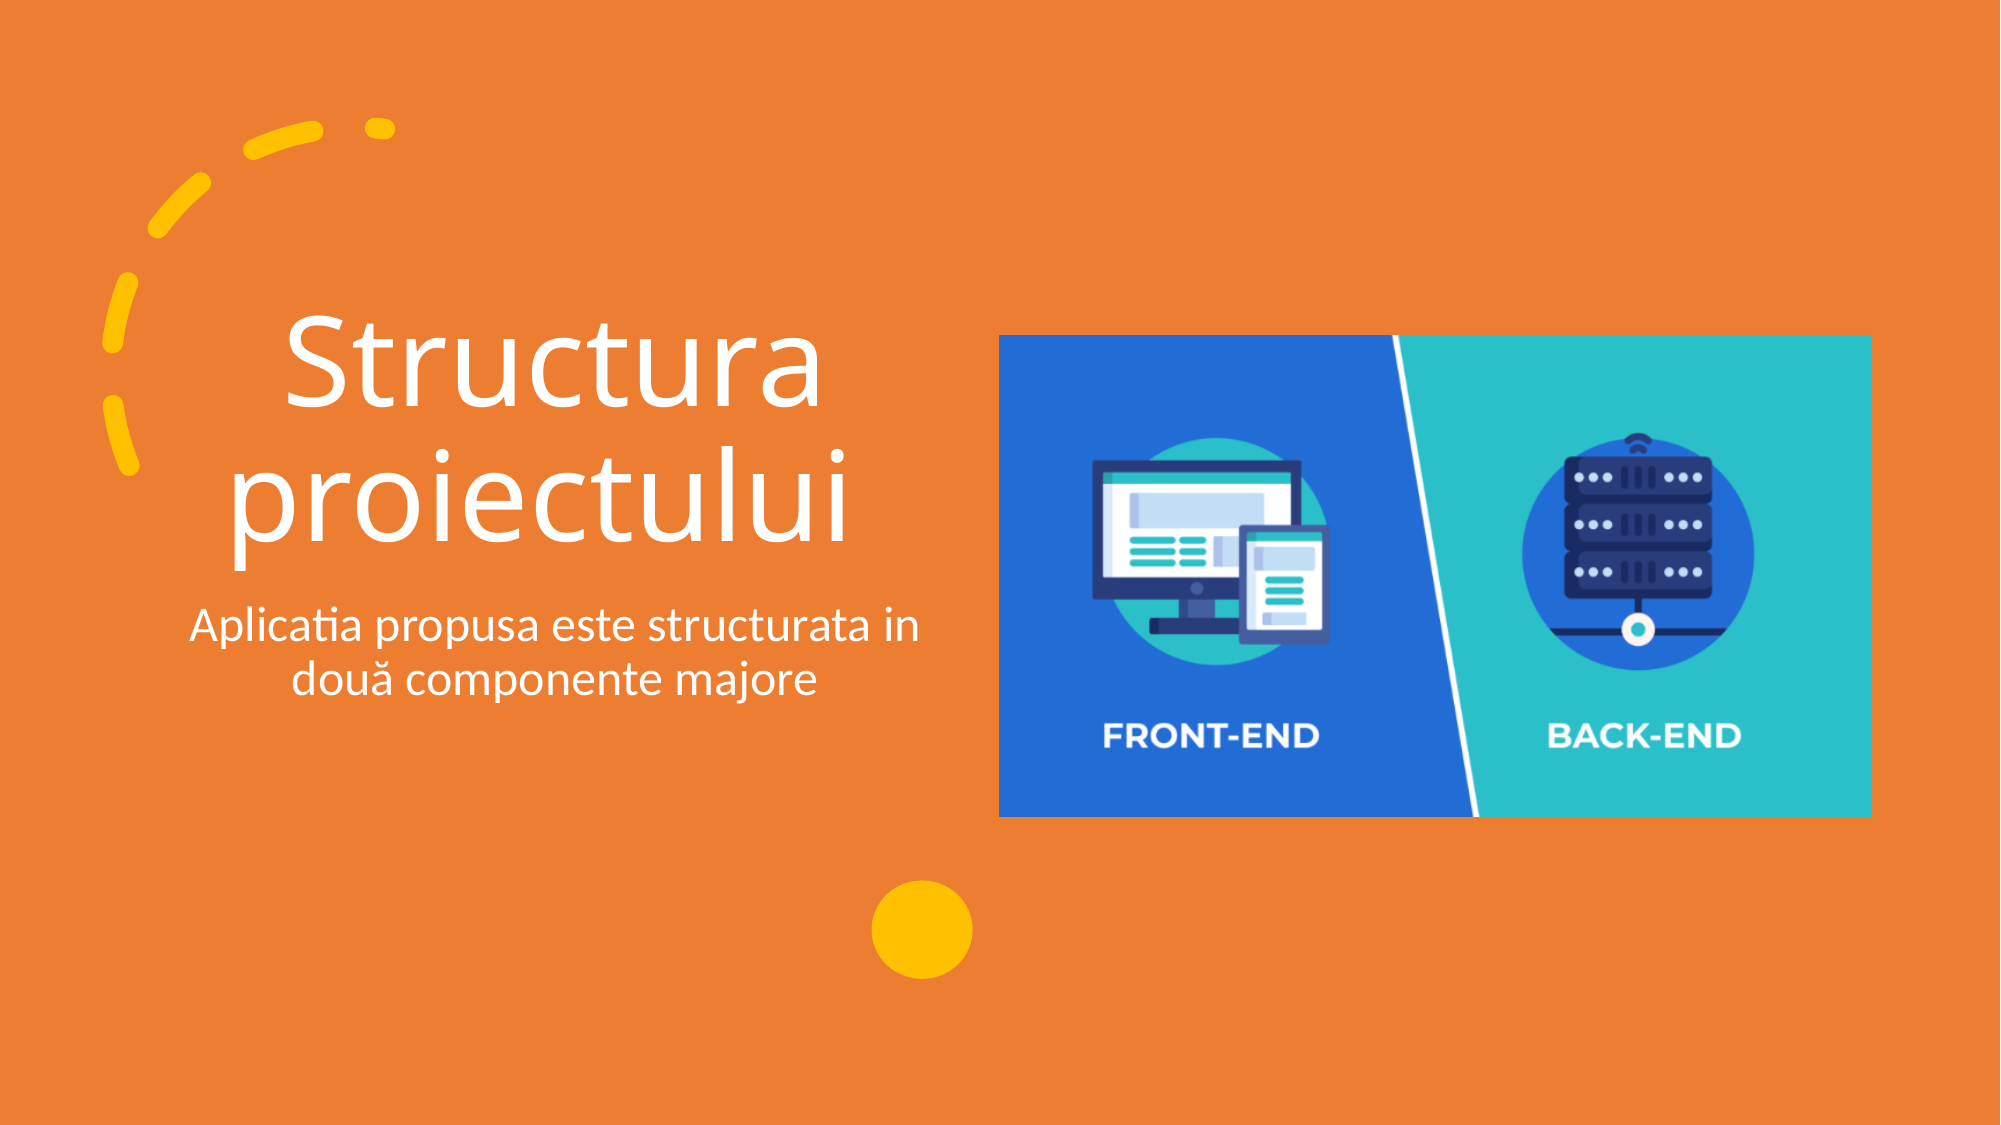

# Structura proiectului
Aplicatia propusa este structurata in două componente majore